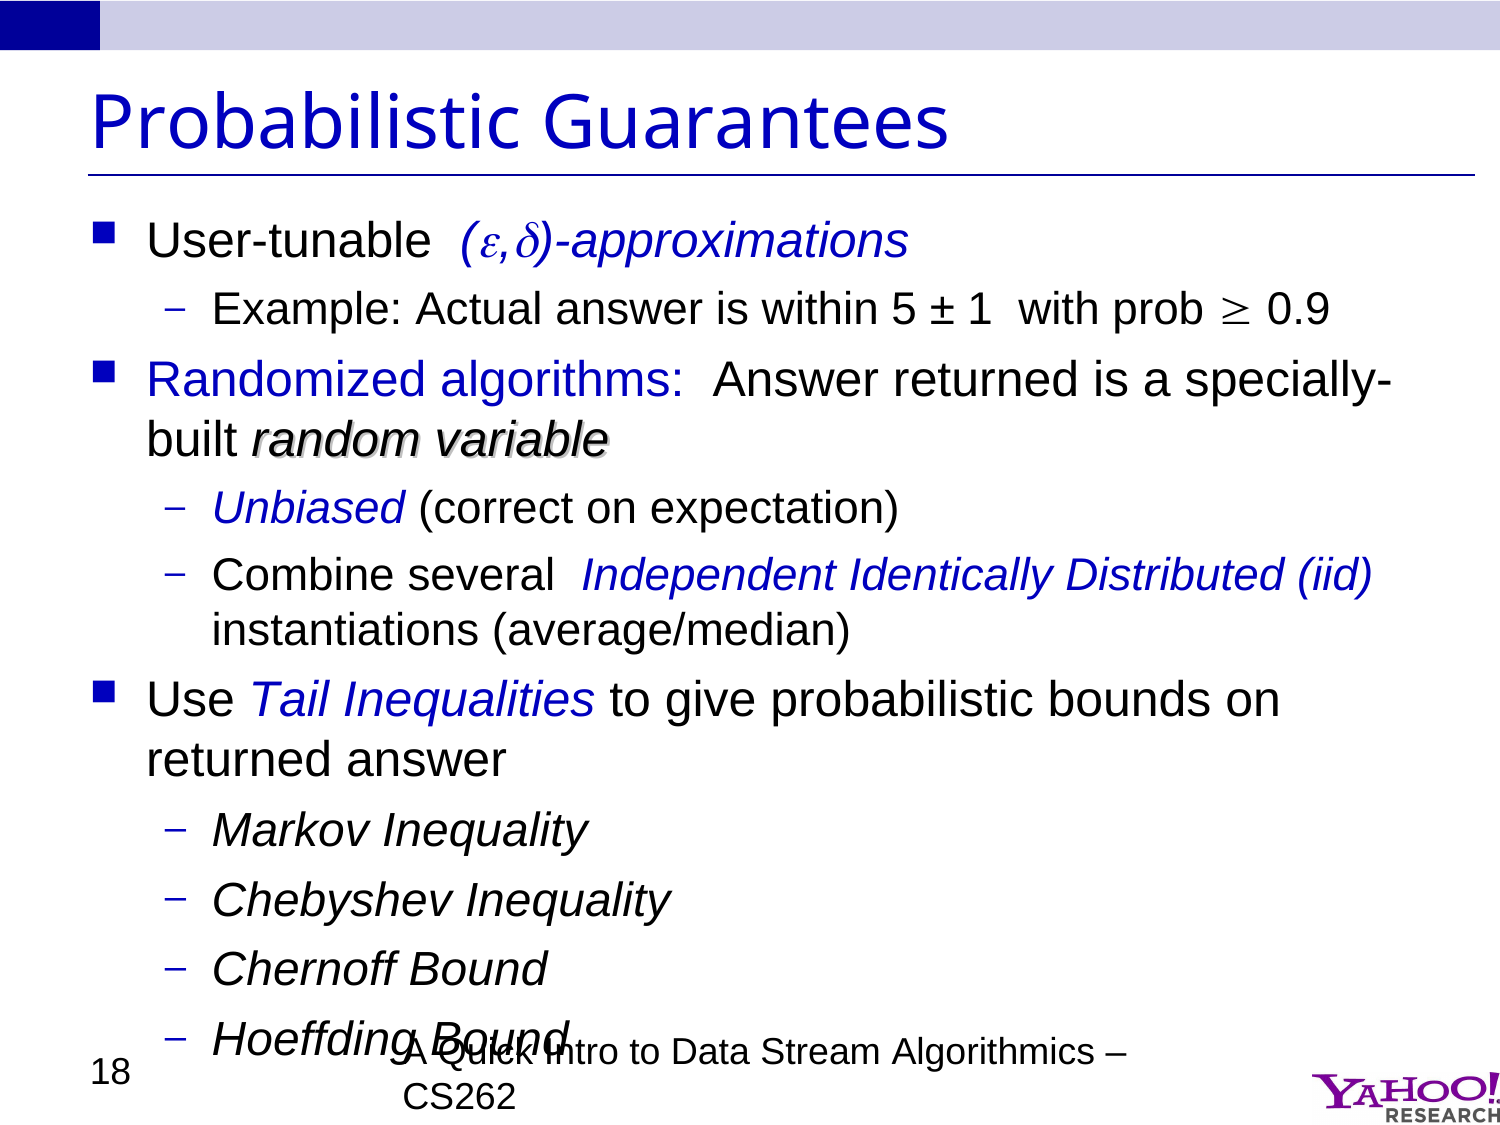

# Probabilistic Guarantees
User-tunable (,)-approximations
Example: Actual answer is within 5 ± 1 with prob  0.9
Randomized algorithms: Answer returned is a specially-built random variable
Unbiased (correct on expectation)
Combine several Independent Identically Distributed (iid) instantiations (average/median)
Use Tail Inequalities to give probabilistic bounds on returned answer
Markov Inequality
Chebyshev Inequality
Chernoff Bound
Hoeffding Bound
Fundamentals of Analyzing and Mining Data Streams
18